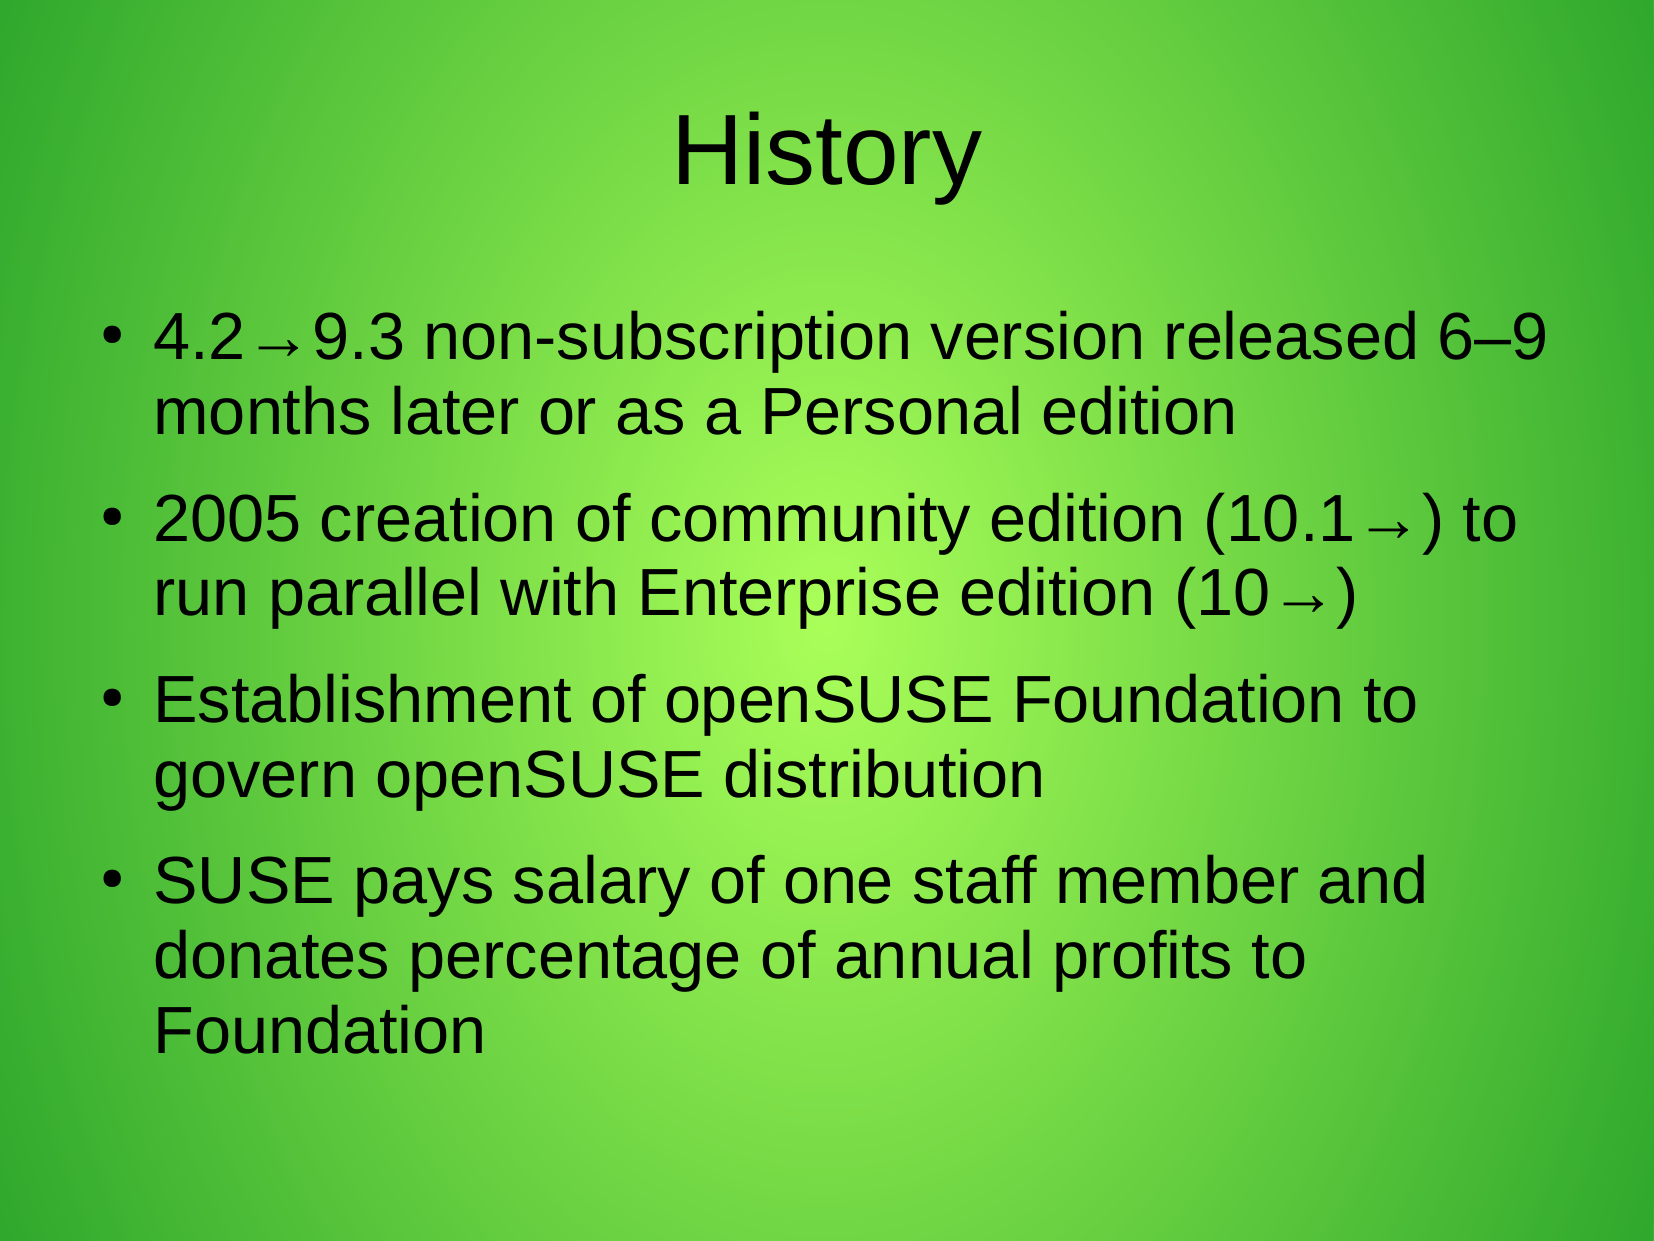

# History
4.2→9.3 non-subscription version released 6–9 months later or as a Personal edition
2005 creation of community edition (10.1→) to run parallel with Enterprise edition (10→)
Establishment of openSUSE Foundation to govern openSUSE distribution
SUSE pays salary of one staff member and donates percentage of annual profits to Foundation